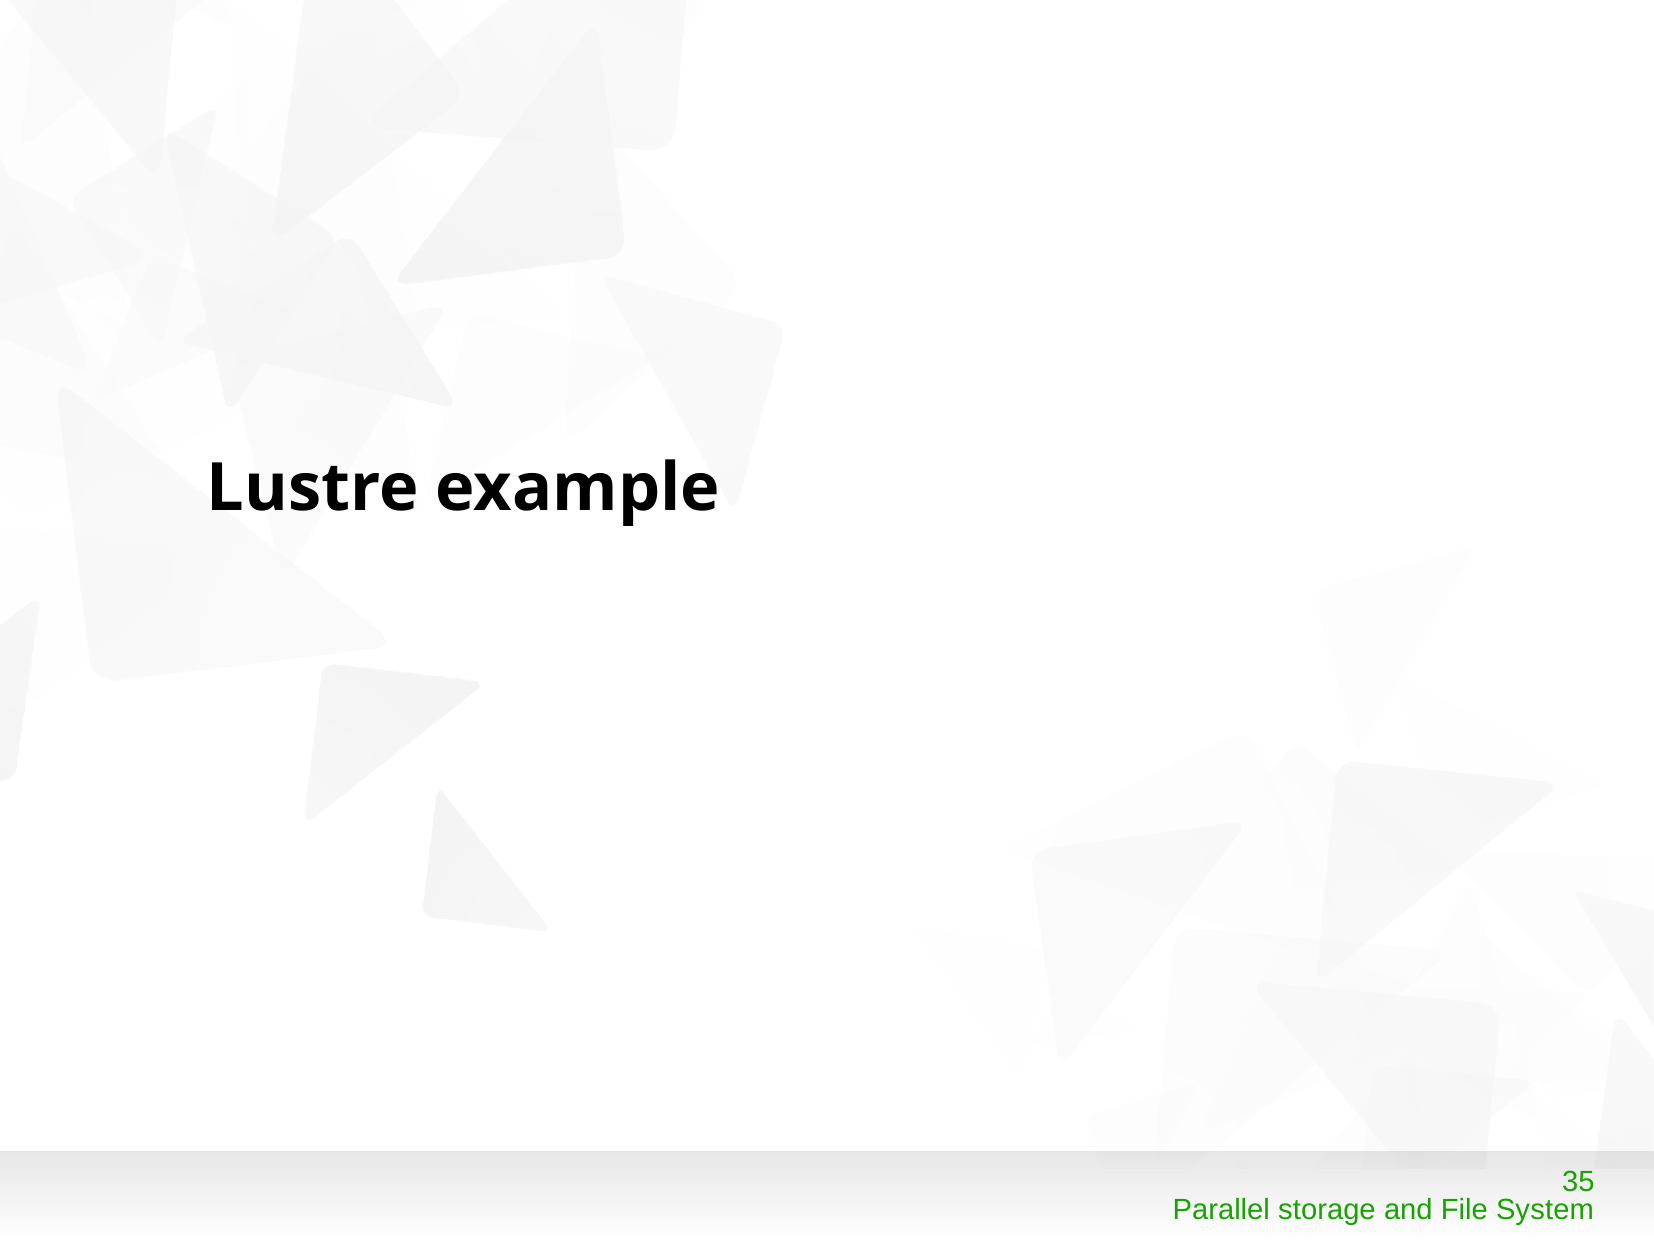

# Lustre example
35
Parallel storage and File System